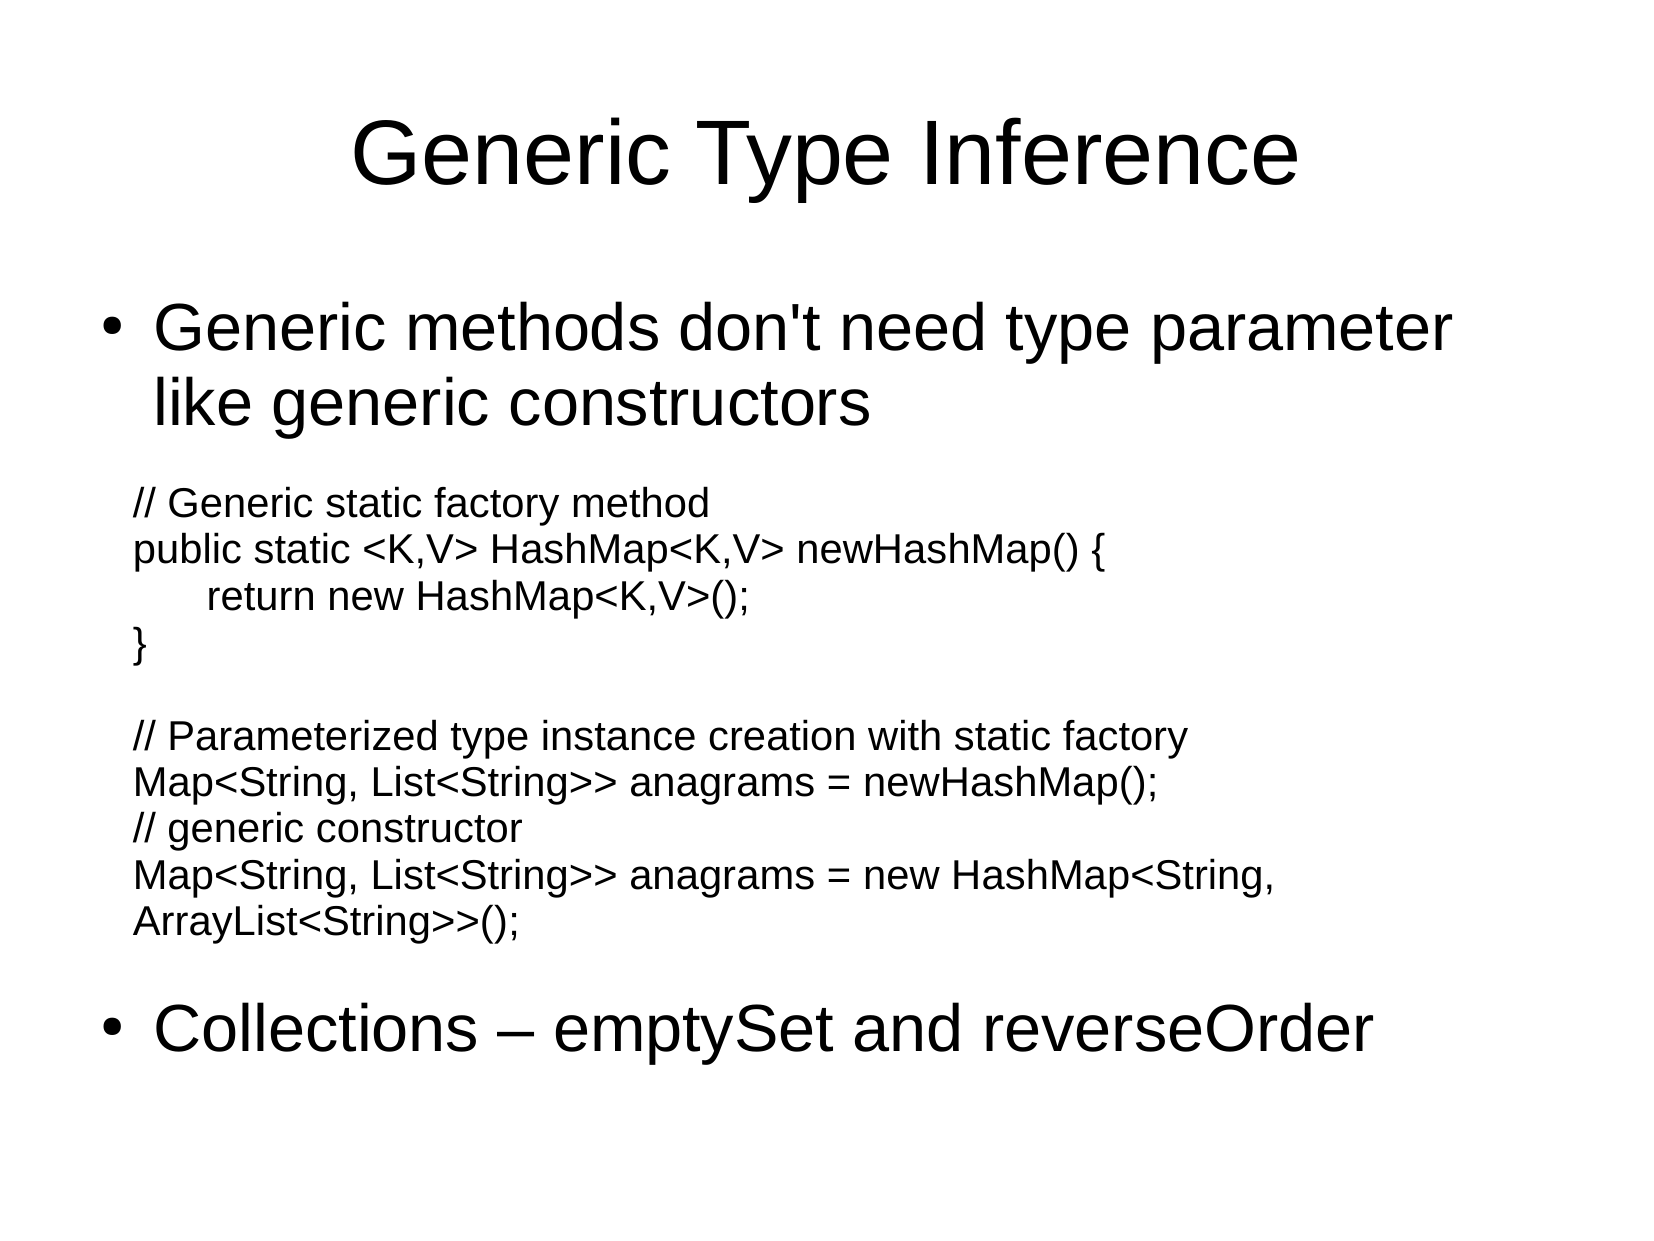

# Generic Type Inference
Generic methods don't need type parameter like generic constructors
Collections – emptySet and reverseOrder
// Generic static factory method
public static <K,V> HashMap<K,V> newHashMap() {
	return new HashMap<K,V>();
}
// Parameterized type instance creation with static factory
Map<String, List<String>> anagrams = newHashMap();
// generic constructor
Map<String, List<String>> anagrams = new HashMap<String, ArrayList<String>>();